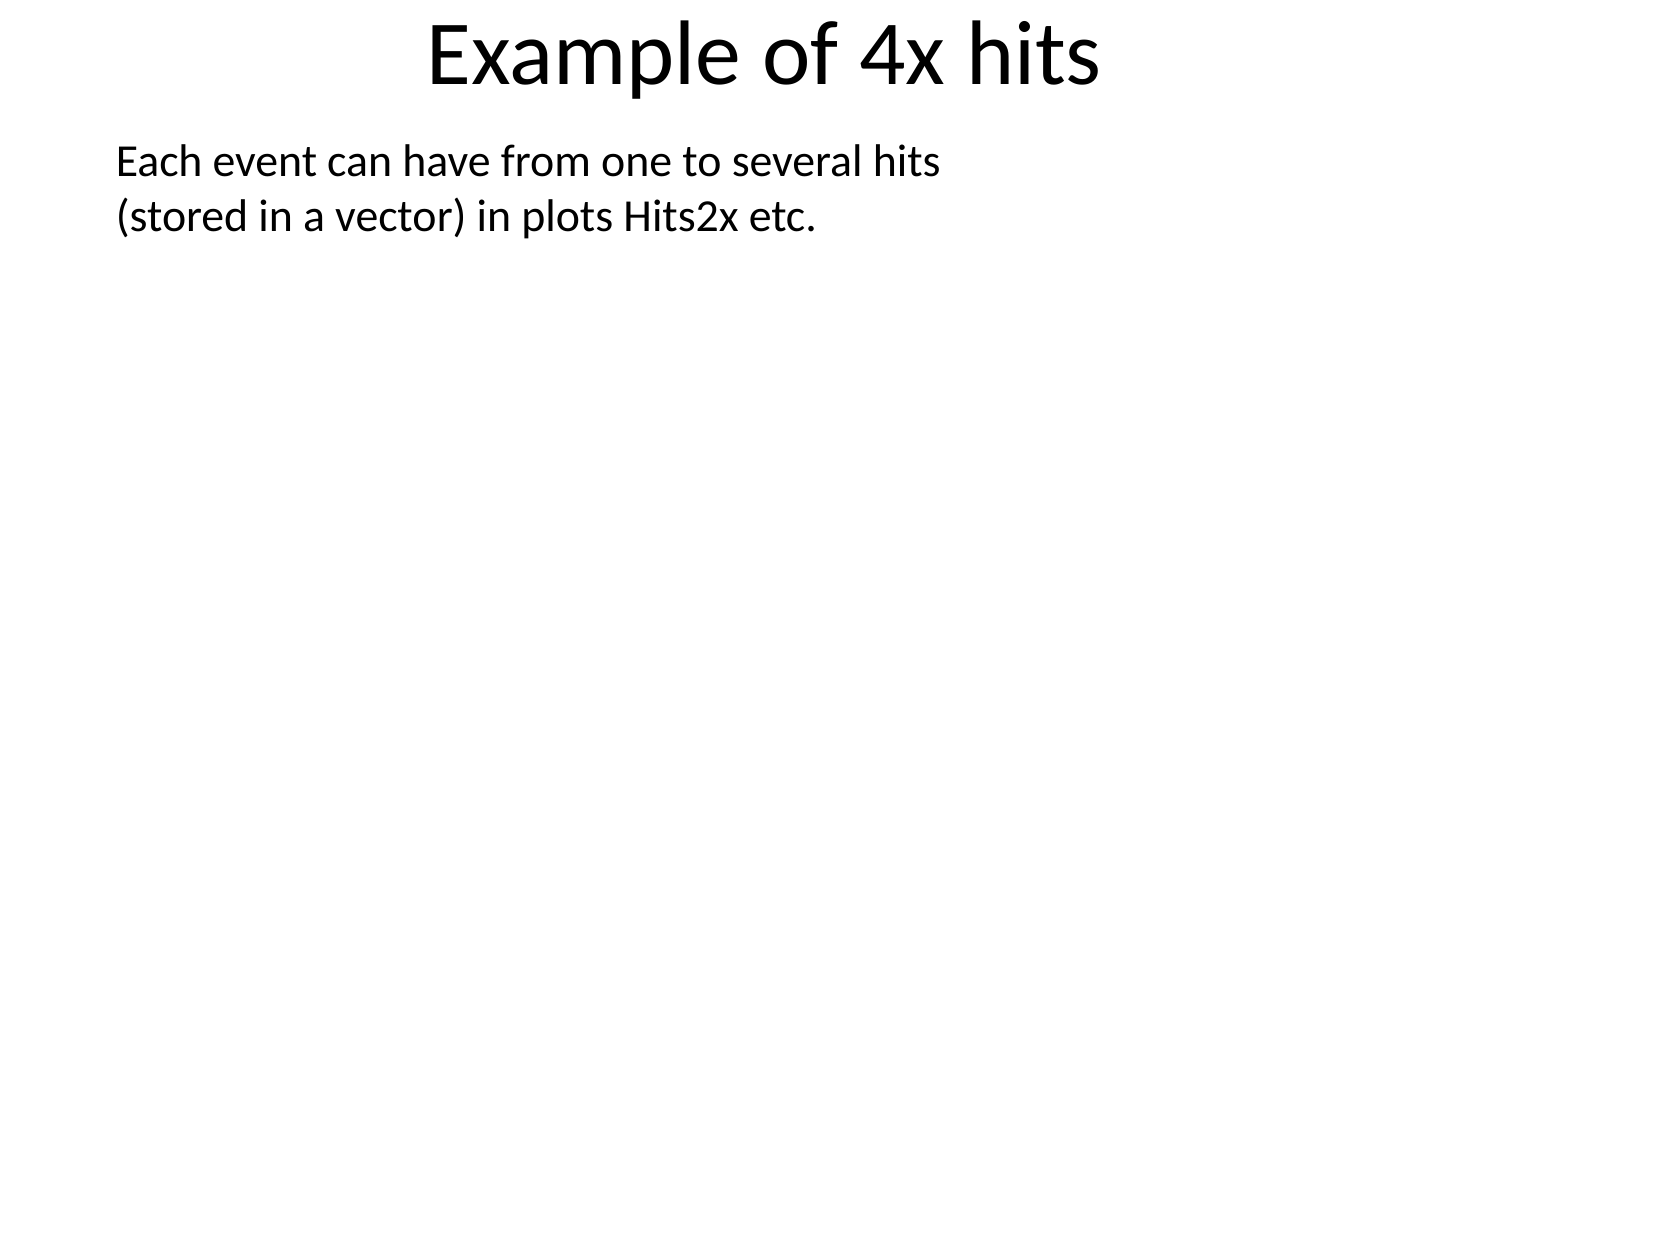

Example of 4x hits
Each event can have from one to several hits
(stored in a vector) in plots Hits2x etc.